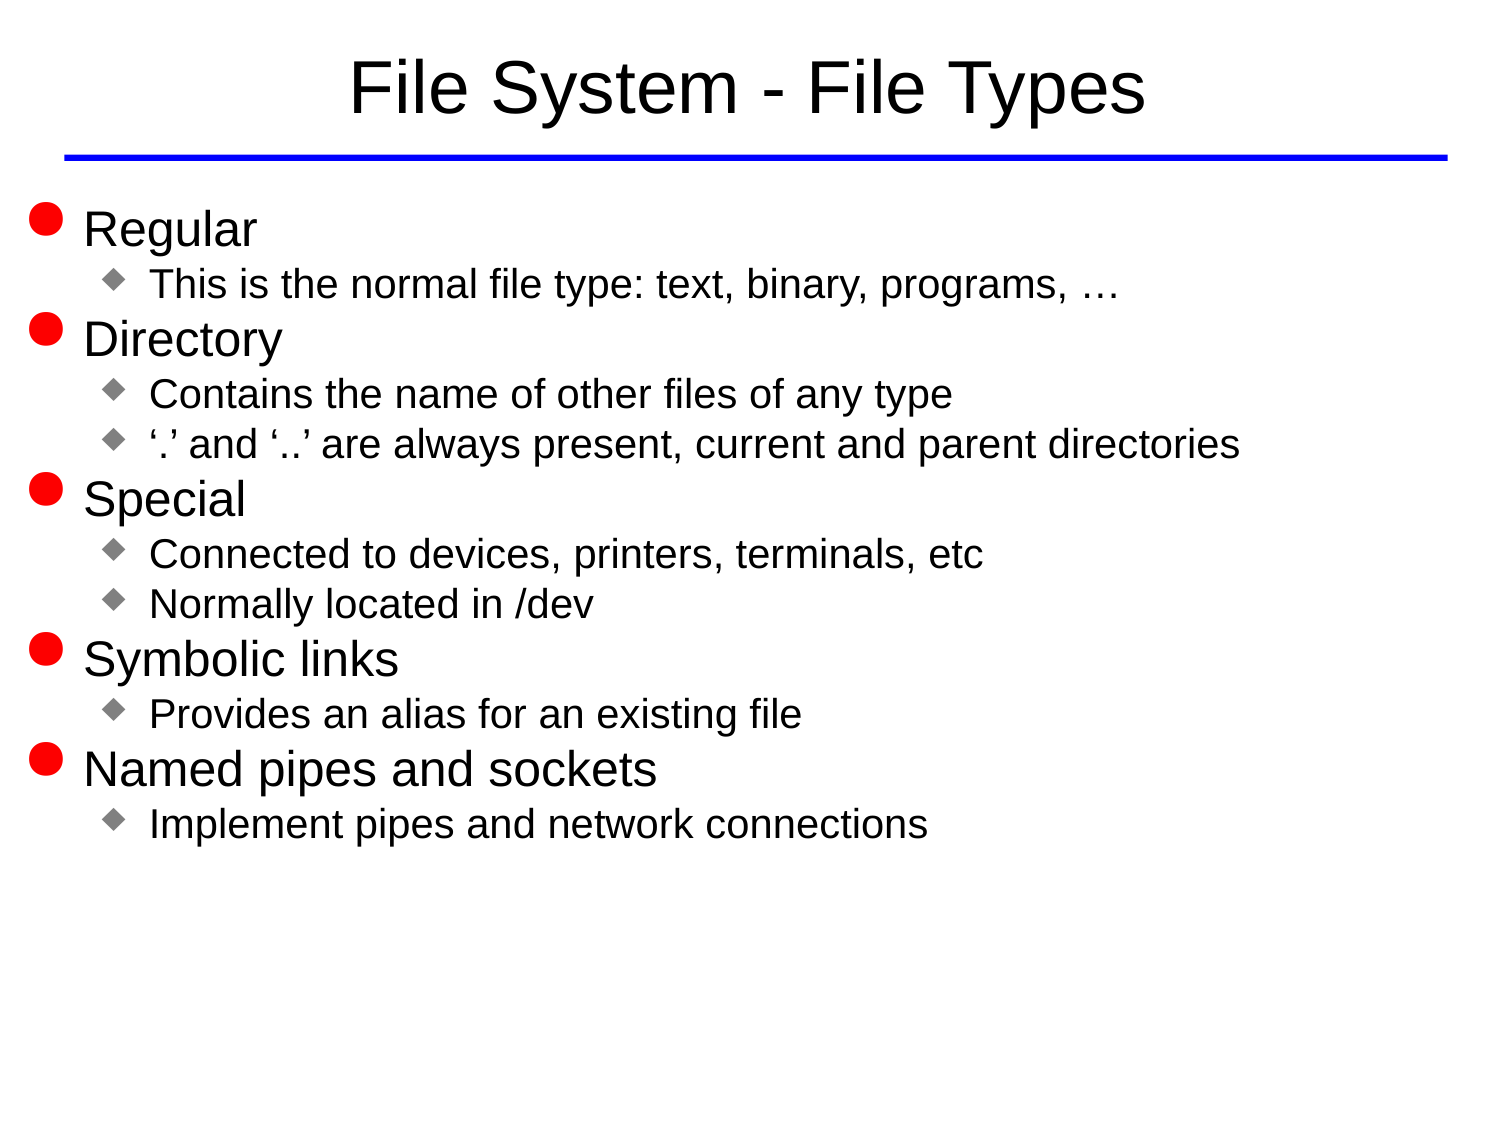

# File System - File Types
Regular
This is the normal file type: text, binary, programs, …
Directory
Contains the name of other files of any type
‘.’ and ‘..’ are always present, current and parent directories
Special
Connected to devices, printers, terminals, etc
Normally located in /dev
Symbolic links
Provides an alias for an existing file
Named pipes and sockets
Implement pipes and network connections